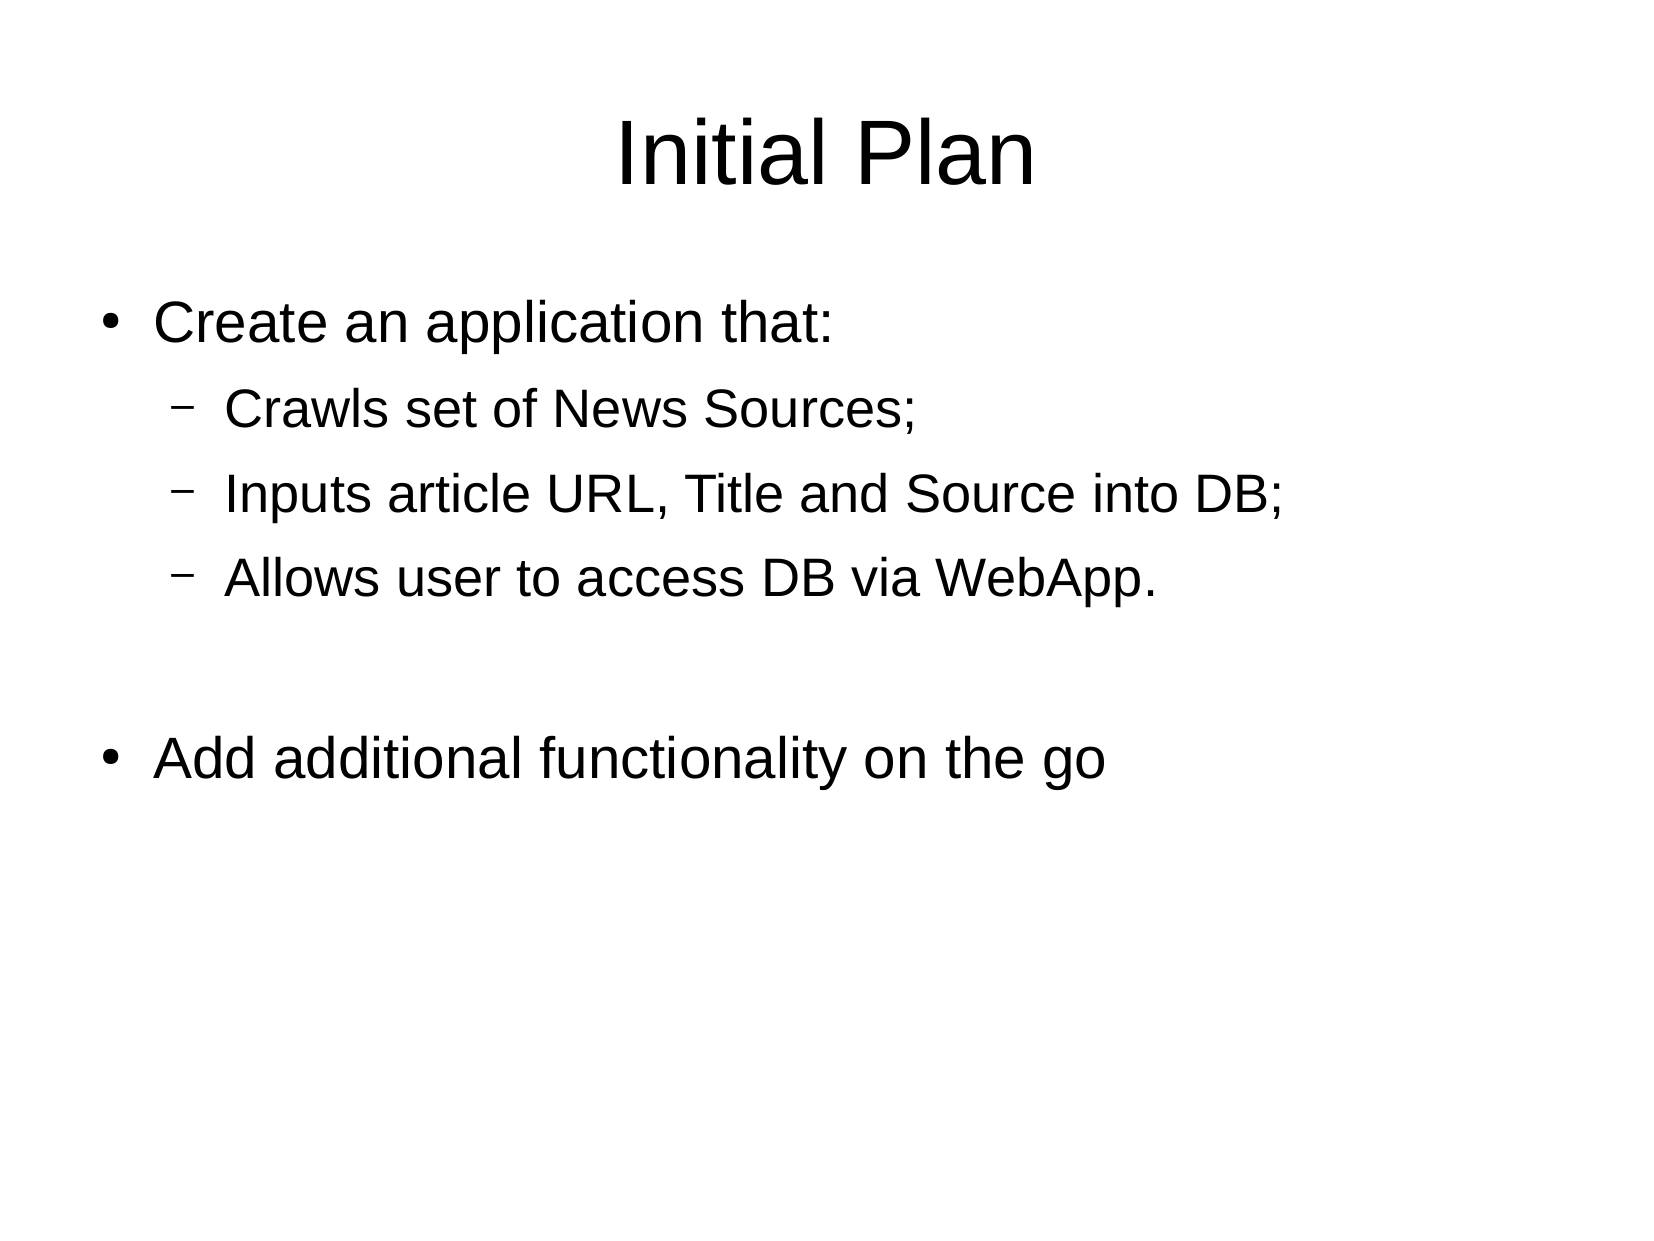

# Initial Plan
Create an application that:
Crawls set of News Sources;
Inputs article URL, Title and Source into DB;
Allows user to access DB via WebApp.
Add additional functionality on the go